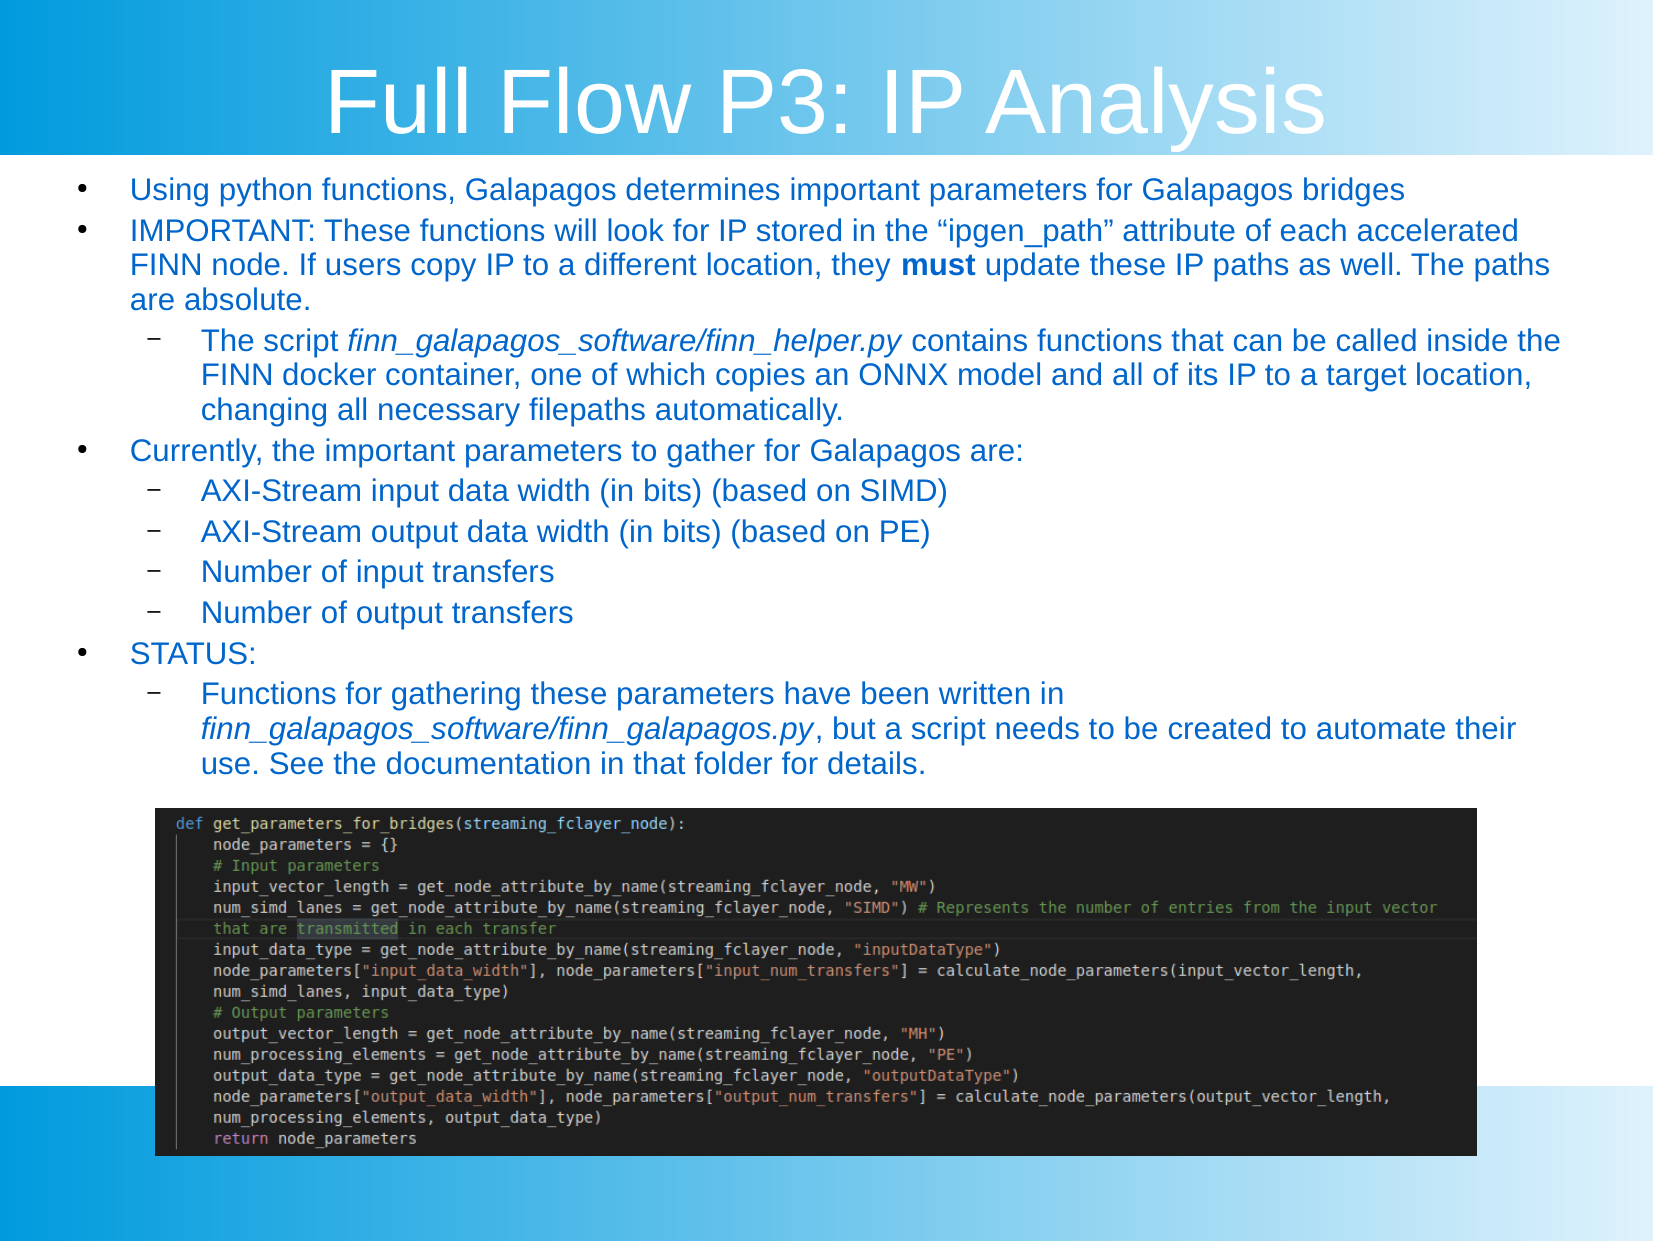

# Full Flow P3: IP Analysis
Using python functions, Galapagos determines important parameters for Galapagos bridges
IMPORTANT: These functions will look for IP stored in the “ipgen_path” attribute of each accelerated FINN node. If users copy IP to a different location, they must update these IP paths as well. The paths are absolute.
The script finn_galapagos_software/finn_helper.py contains functions that can be called inside the FINN docker container, one of which copies an ONNX model and all of its IP to a target location, changing all necessary filepaths automatically.
Currently, the important parameters to gather for Galapagos are:
AXI-Stream input data width (in bits) (based on SIMD)
AXI-Stream output data width (in bits) (based on PE)
Number of input transfers
Number of output transfers
STATUS:
Functions for gathering these parameters have been written in finn_galapagos_software/finn_galapagos.py, but a script needs to be created to automate their use. See the documentation in that folder for details.